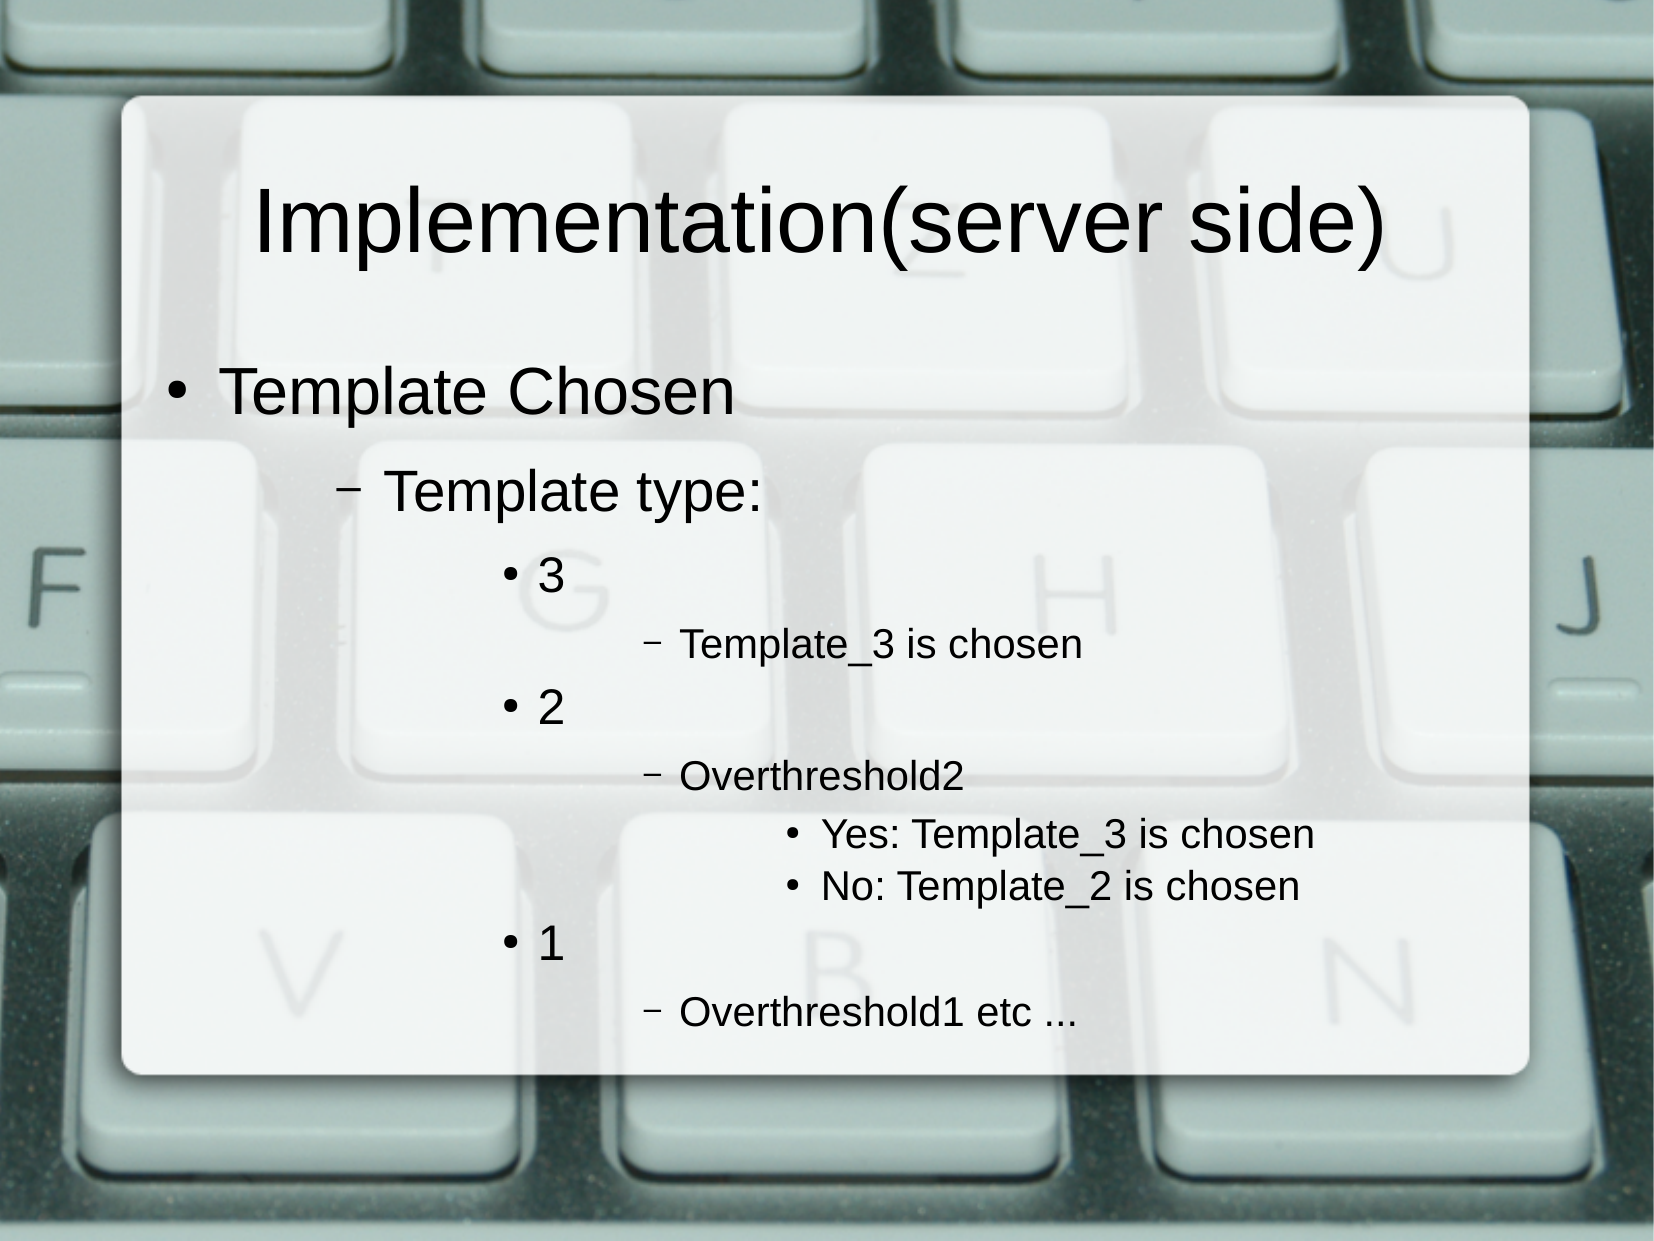

# Implementation(server side)
Template Chosen
Template type:
3
Template_3 is chosen
2
Overthreshold2
Yes: Template_3 is chosen
No: Template_2 is chosen
1
Overthreshold1 etc ...